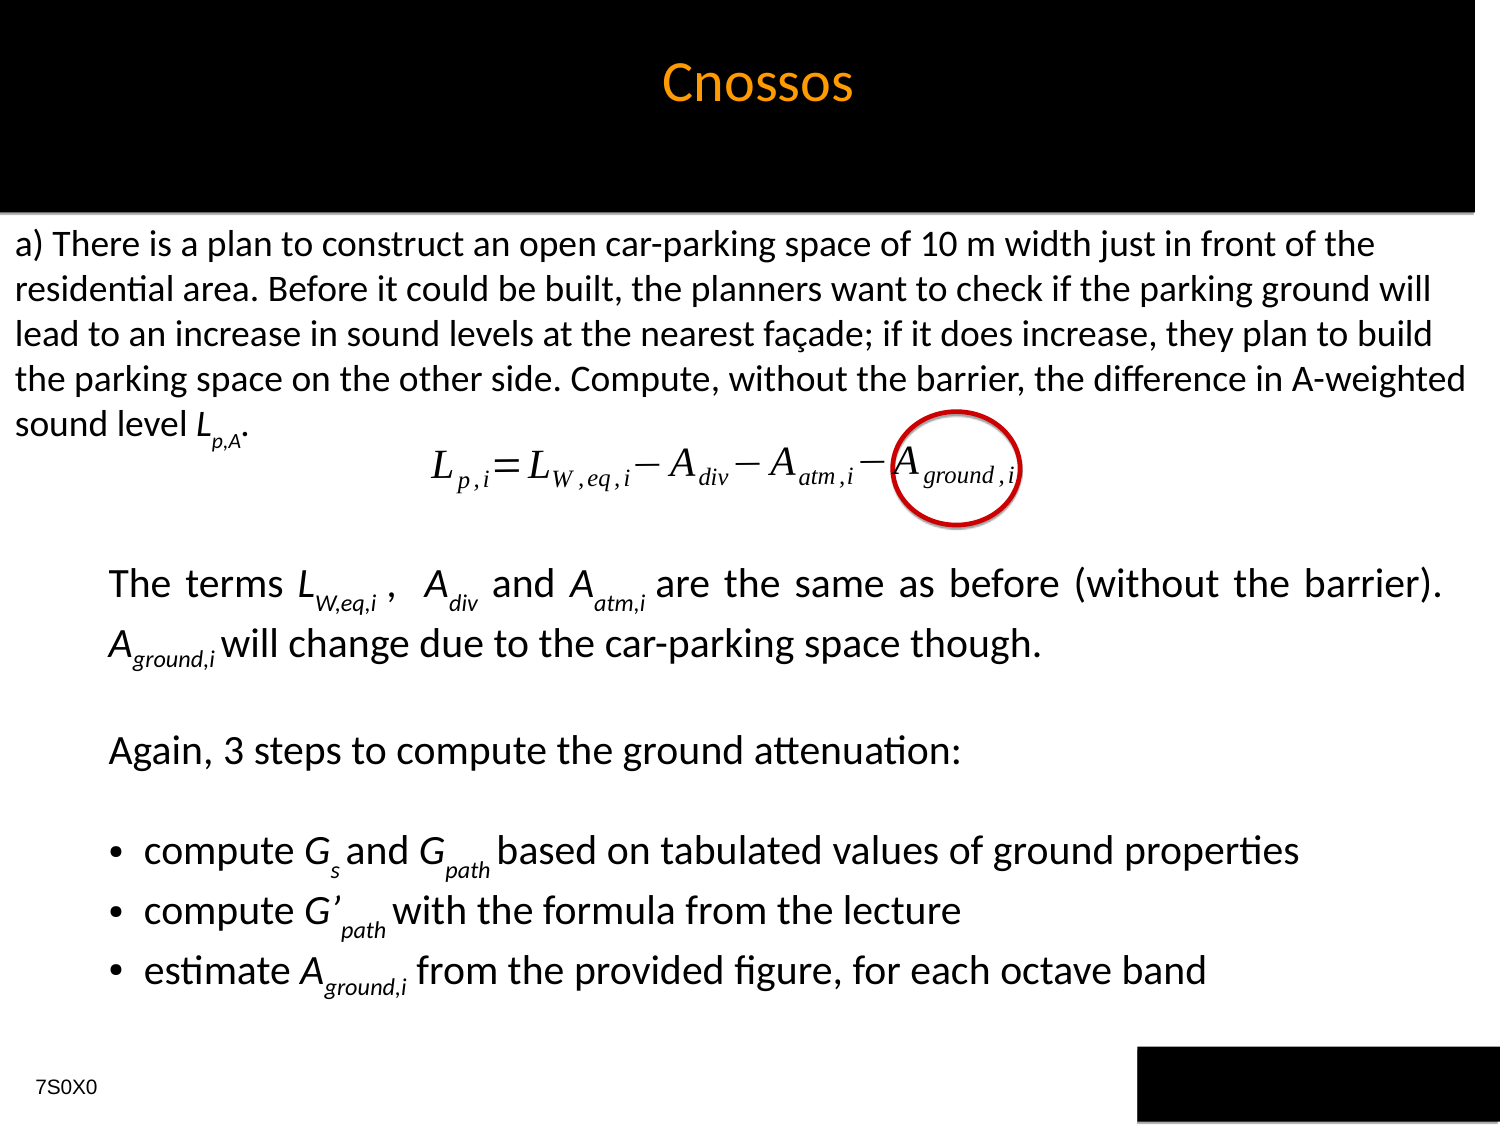

# Cnossos
a) There is a plan to construct an open car-parking space of 10 m width just in front of the residential area. Before it could be built, the planners want to check if the parking ground will lead to an increase in sound levels at the nearest façade; if it does increase, they plan to build the parking space on the other side. Compute, without the barrier, the difference in A-weighted sound level Lp,A.
The terms LW,eq,i , Adiv and Aatm,i are the same as before (without the barrier). Aground,i will change due to the car-parking space though.
Again, 3 steps to compute the ground attenuation:
compute Gs and Gpath based on tabulated values of ground properties
compute G’path with the formula from the lecture
estimate Aground,i from the provided figure, for each octave band
7S0X0
2017/02/09
PAGE